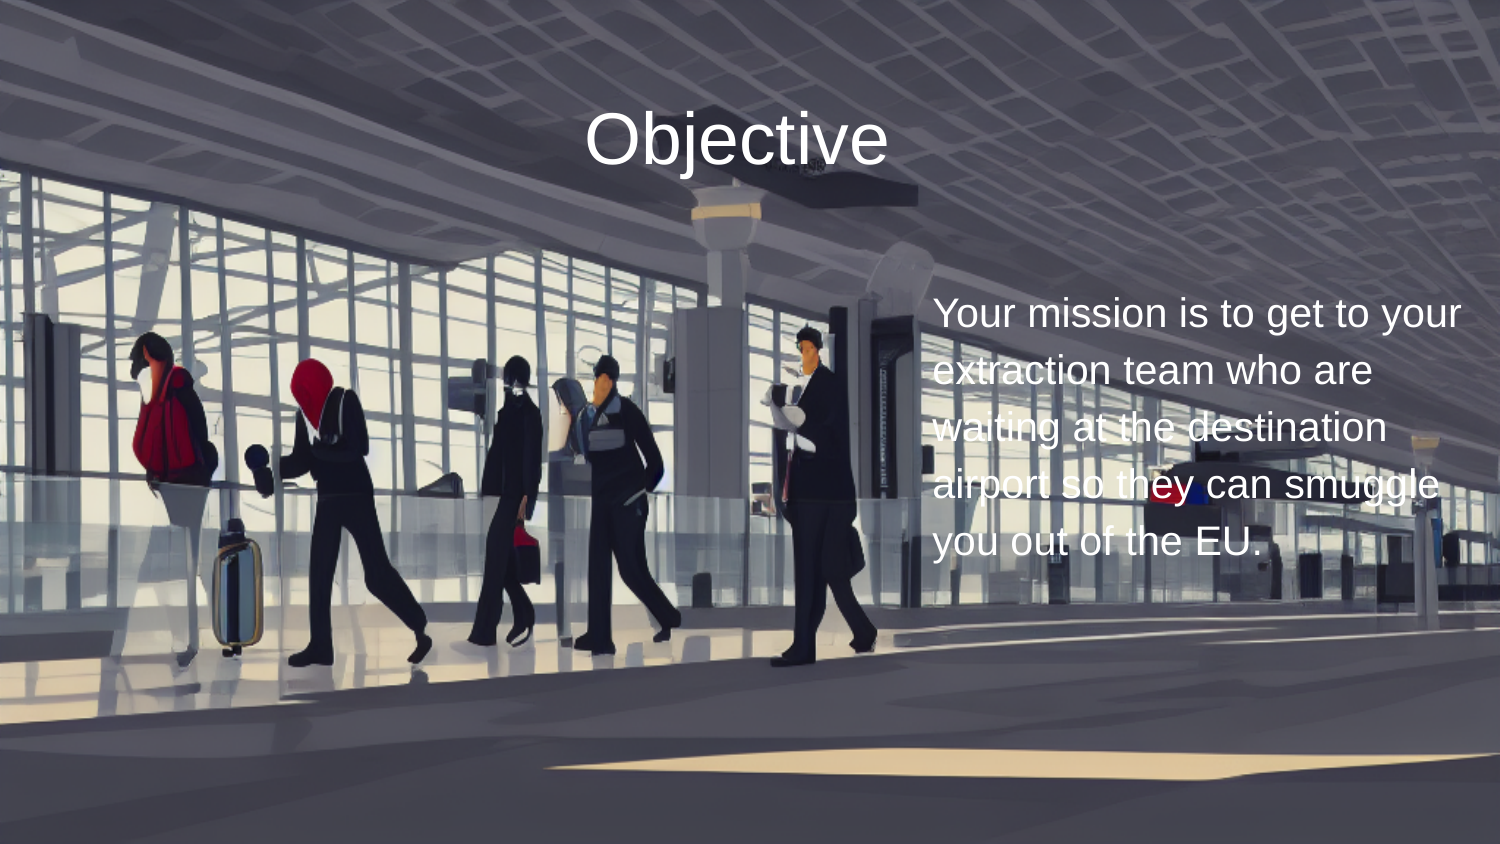

# Objective
Your mission is to get to your extraction team who are waiting at the destination airport so they can smuggle you out of the EU.